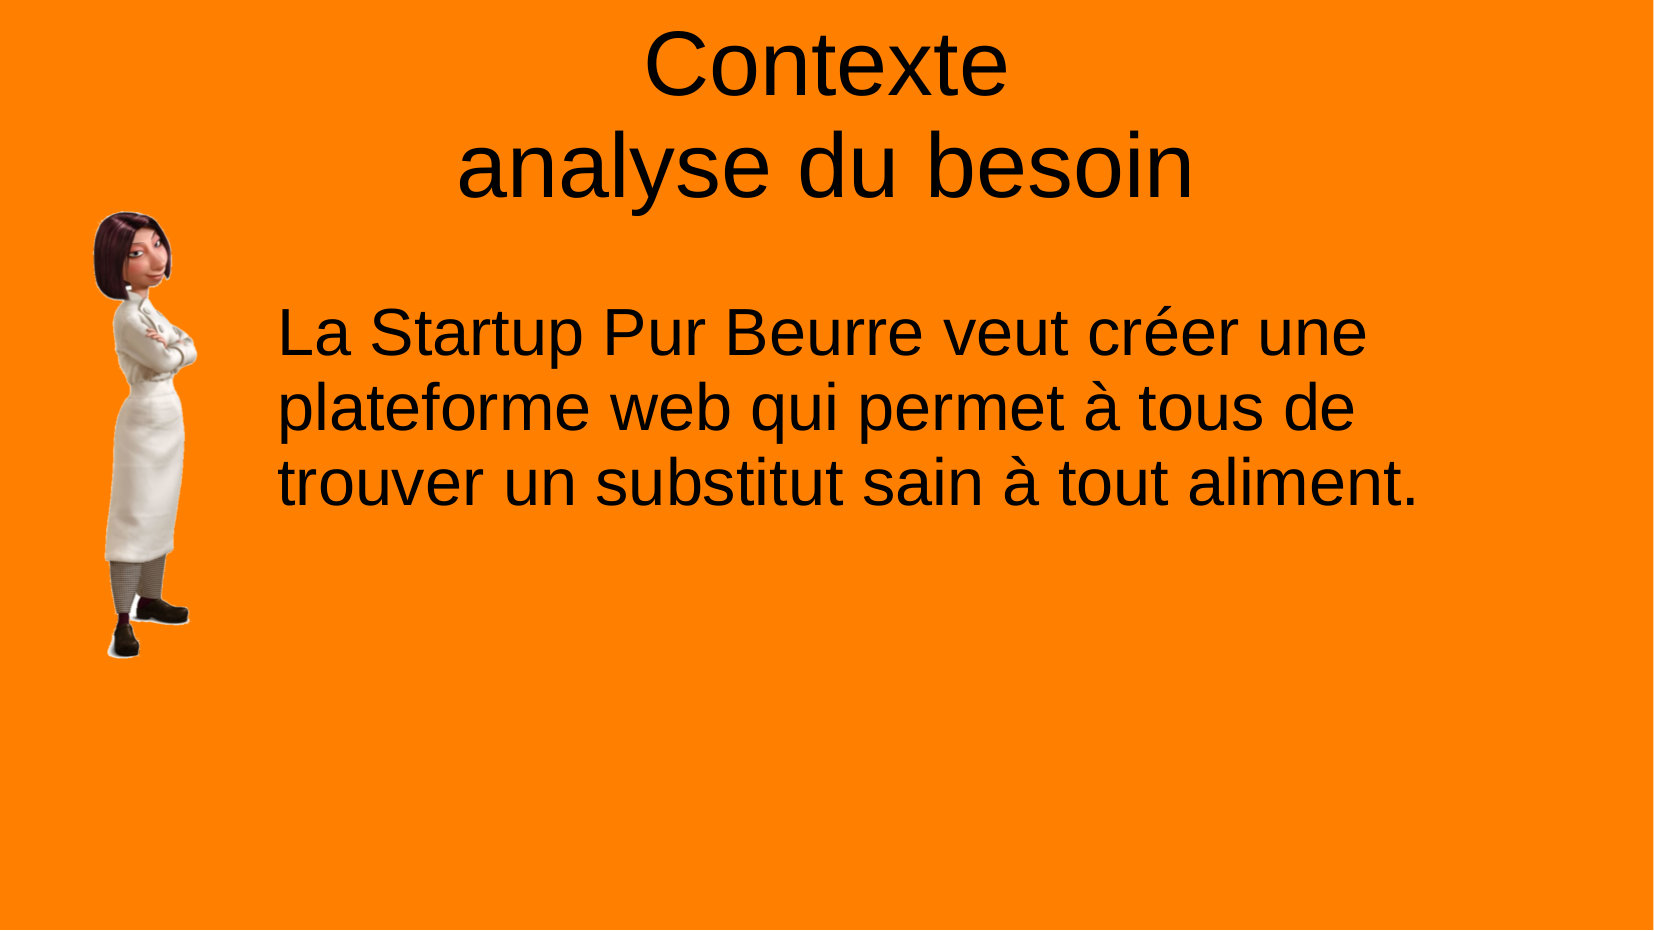

# Contexte analyse du besoin
La Startup Pur Beurre veut créer une plateforme web qui permet à tous de trouver un substitut sain à tout aliment.